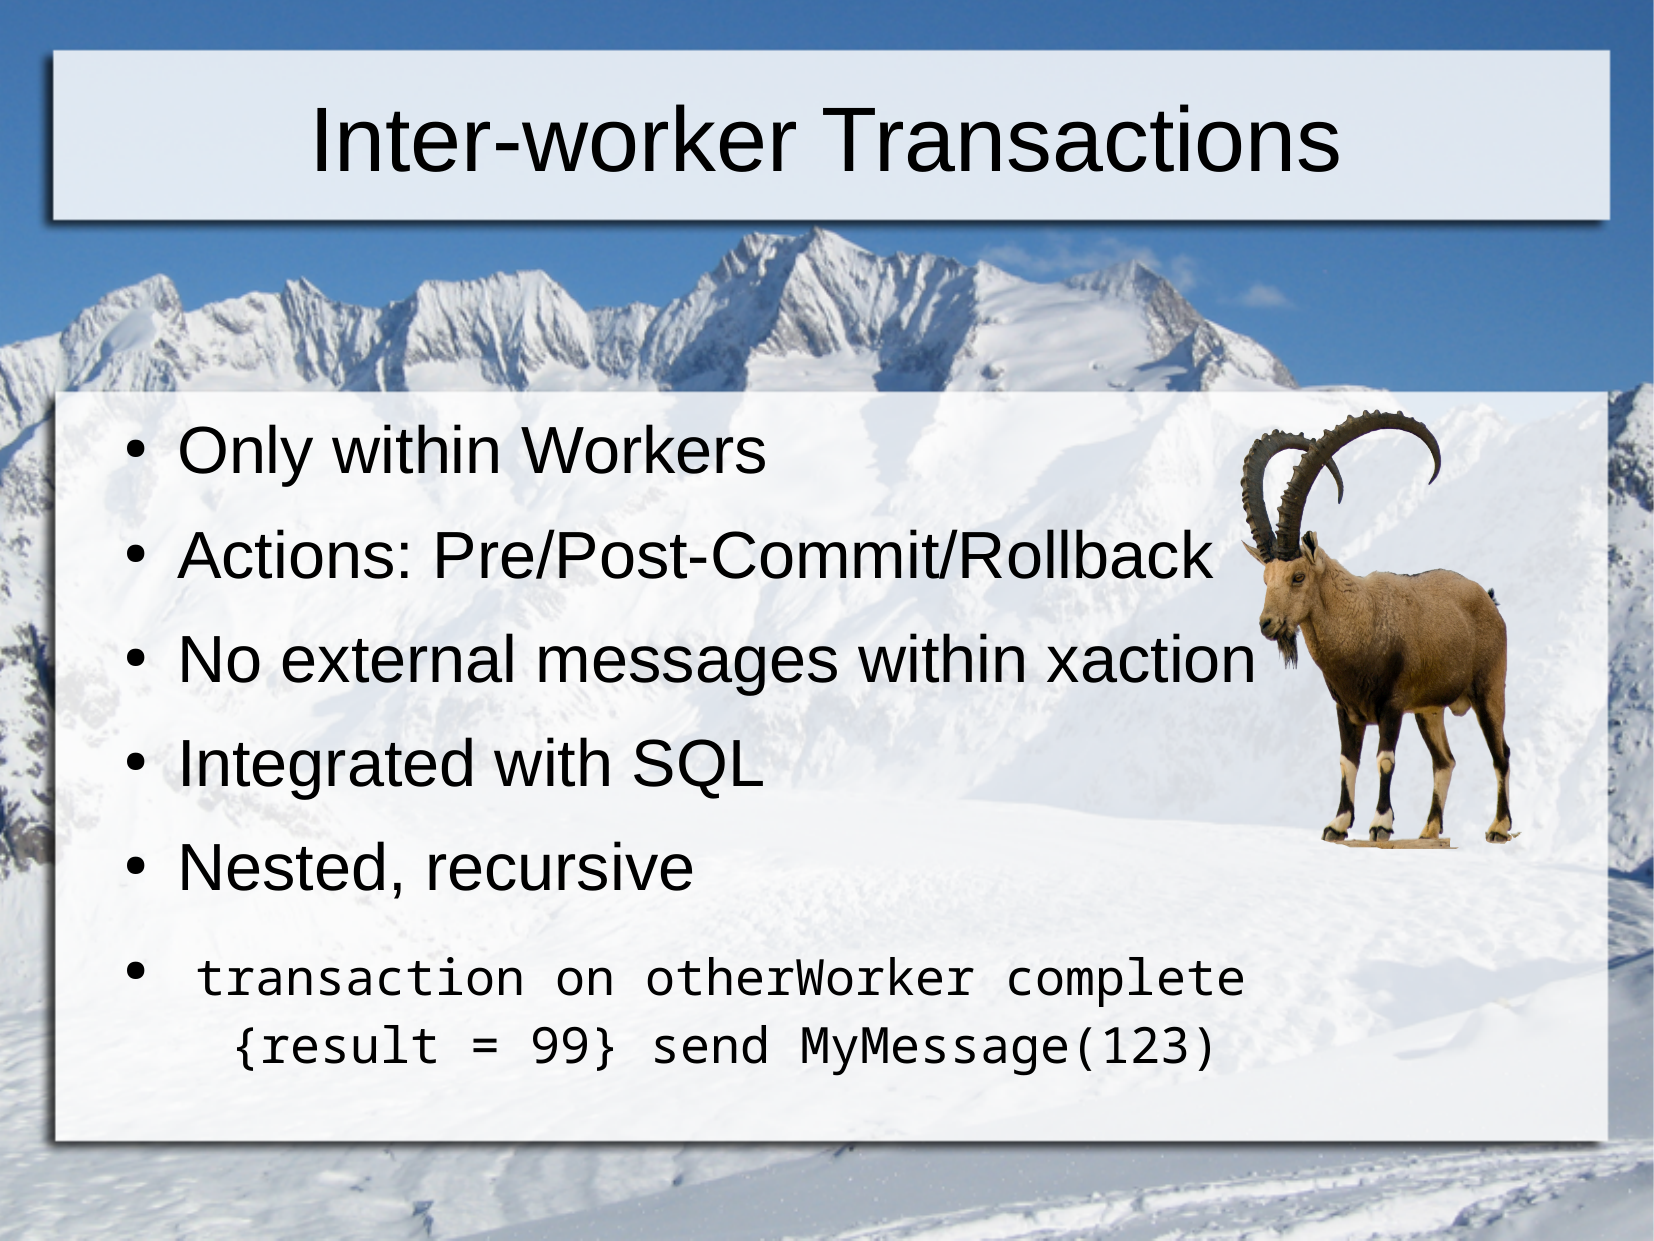

# Inter-worker Transactions
Only within Workers
Actions: Pre/Post-Commit/Rollback
No external messages within xaction
Integrated with SQL
Nested, recursive
 transaction on otherWorker complete
{result = 99} send MyMessage(123)